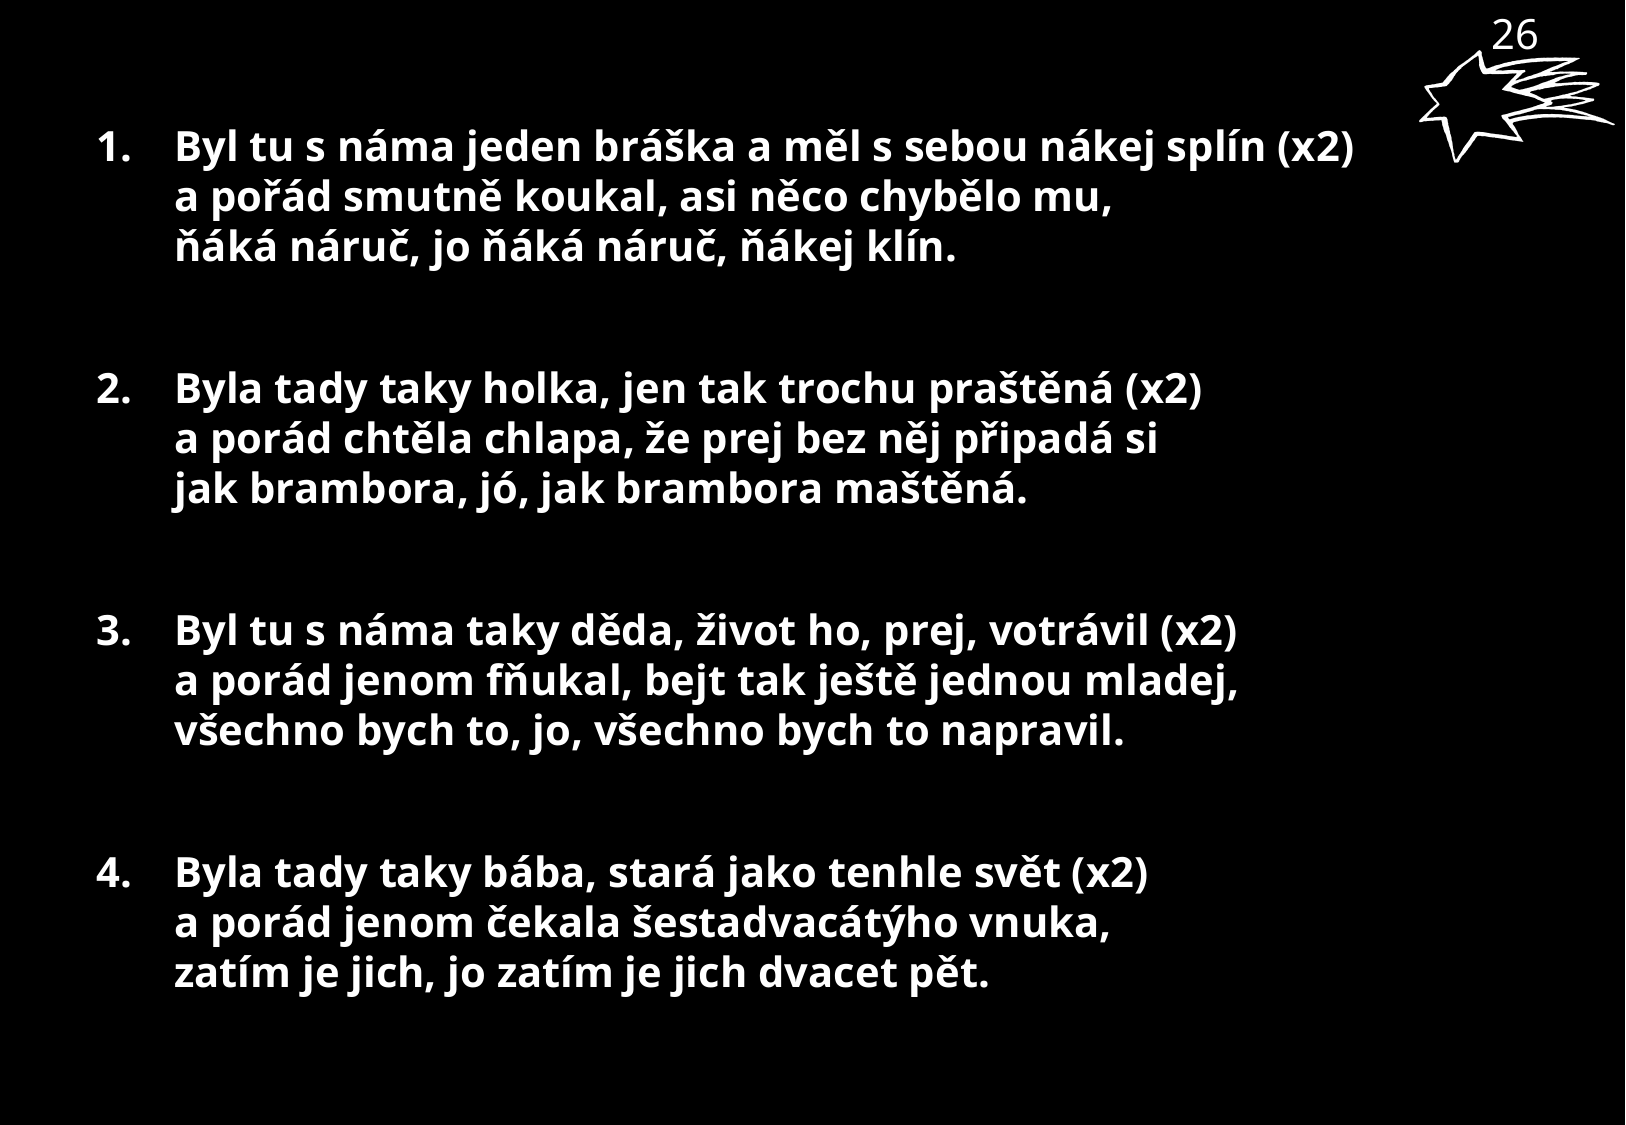

26
# 1. 	Byl tu s náma jeden bráška a měl s sebou nákej splín (x2) a pořád smutně koukal, asi něco chybělo mu, ňáká náruč, jo ňáká náruč, ňákej klín.
2. 	Byla tady taky holka, jen tak trochu praštěná (x2)
a porád chtěla chlapa, že prej bez něj připadá si
jak brambora, jó, jak brambora maštěná.
3. 	Byl tu s náma taky děda, život ho, prej, votrávil (x2)
a porád jenom fňukal, bejt tak ještě jednou mladej,
všechno bych to, jo, všechno bych to napravil.
4. 	Byla tady taky bába, stará jako tenhle svět (x2)
a porád jenom čekala šestadvacátýho vnuka,
zatím je jich, jo zatím je jich dvacet pět.